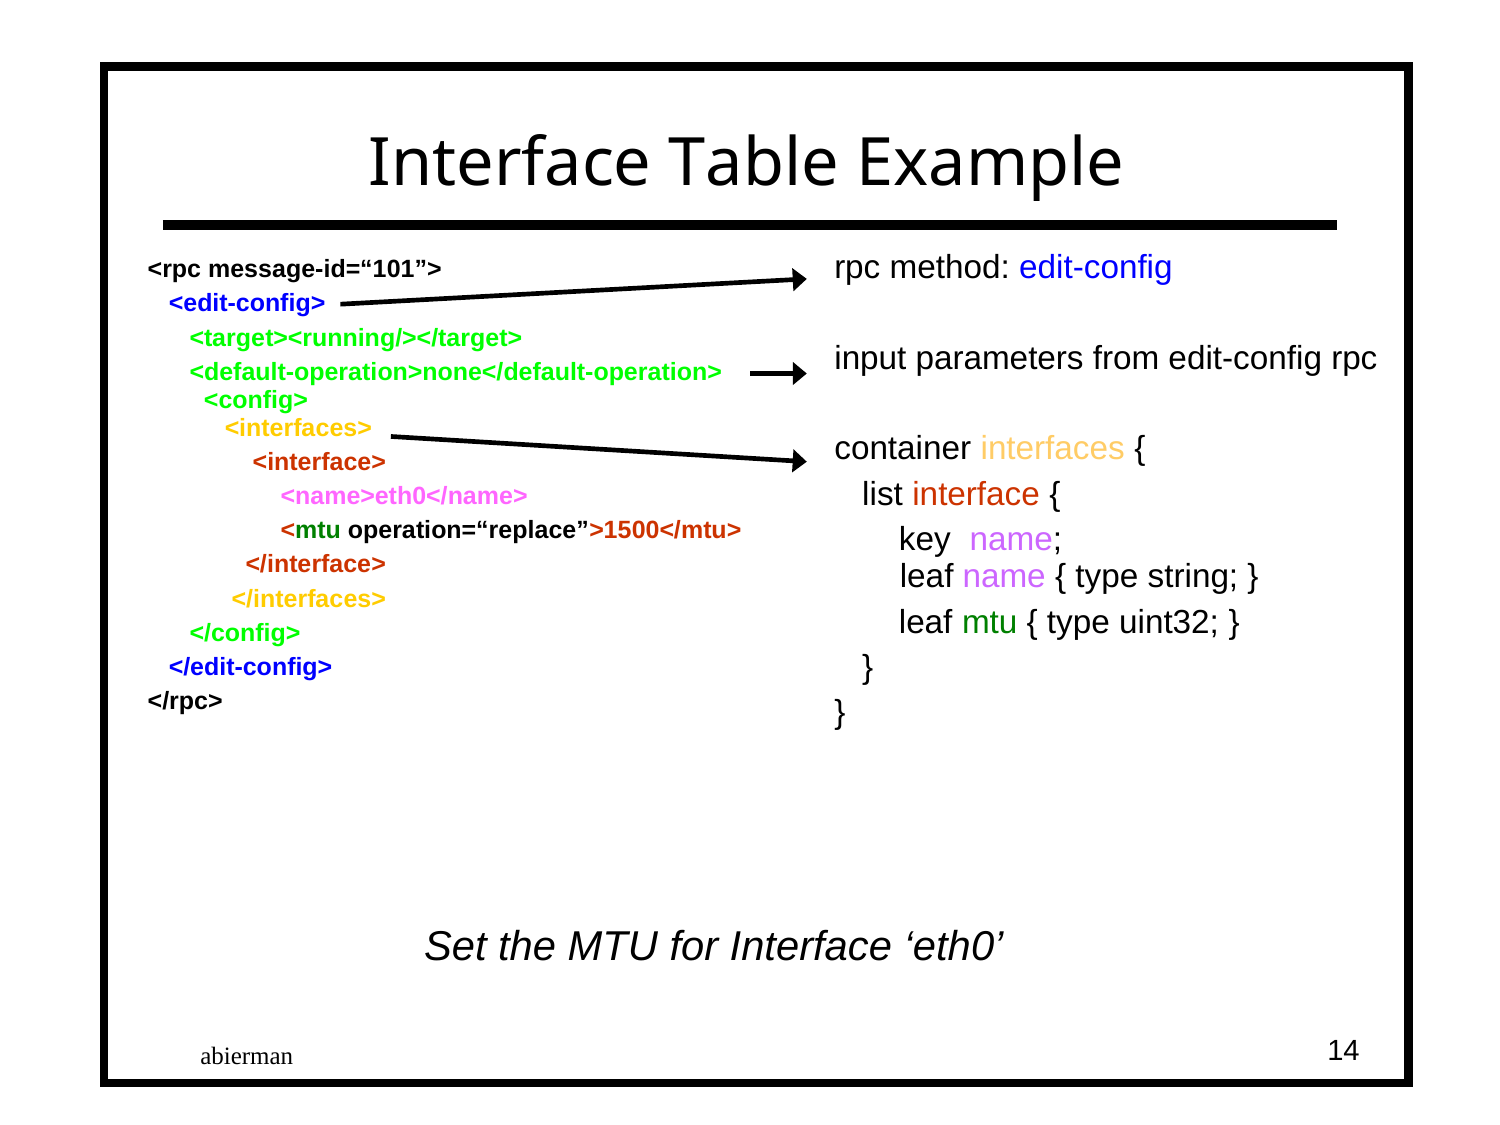

# Interface Table Example
rpc method: edit-config
input parameters from edit-config rpc
container interfaces {
 list interface {
 key name;
 leaf name { type string; }
 leaf mtu { type uint32; }
 }
}
<rpc message-id=“101”>
 <edit-config>
 <target><running/></target>
 <default-operation>none</default-operation>
<config>
 <interfaces>
 <interface>
 <name>eth0</name>
 <mtu operation=“replace”>1500</mtu>
 </interface>
 </interfaces>
 </config>
 </edit-config>
</rpc>
Set the MTU for Interface ‘eth0’
14